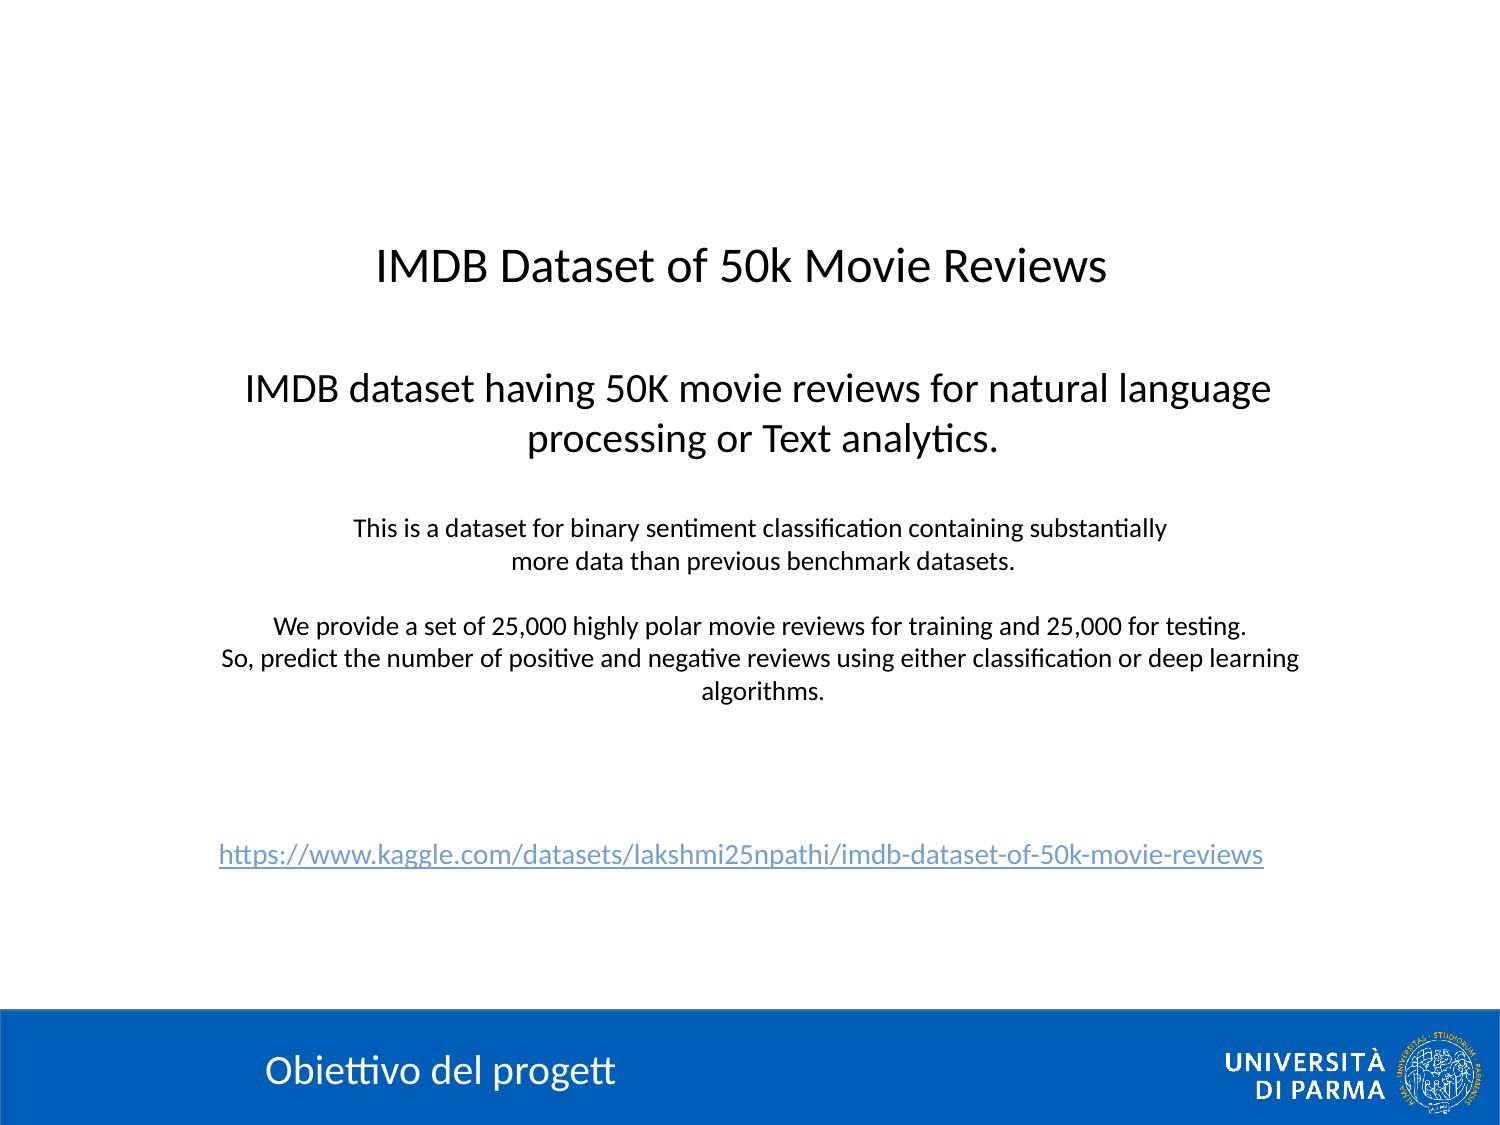

IMDB Dataset of 50k Movie Reviews
IMDB dataset having 50K movie reviews for natural language
processing or Text analytics.
This is a dataset for binary sentiment classification containing substantially
more data than previous benchmark datasets.
We provide a set of 25,000 highly polar movie reviews for training and 25,000 for testing.
So, predict the number of positive and negative reviews using either classification or deep learning
algorithms.
https://www.kaggle.com/datasets/lakshmi25npathi/imdb-dataset-of-50k-movie-reviews
Obiettivo del progett